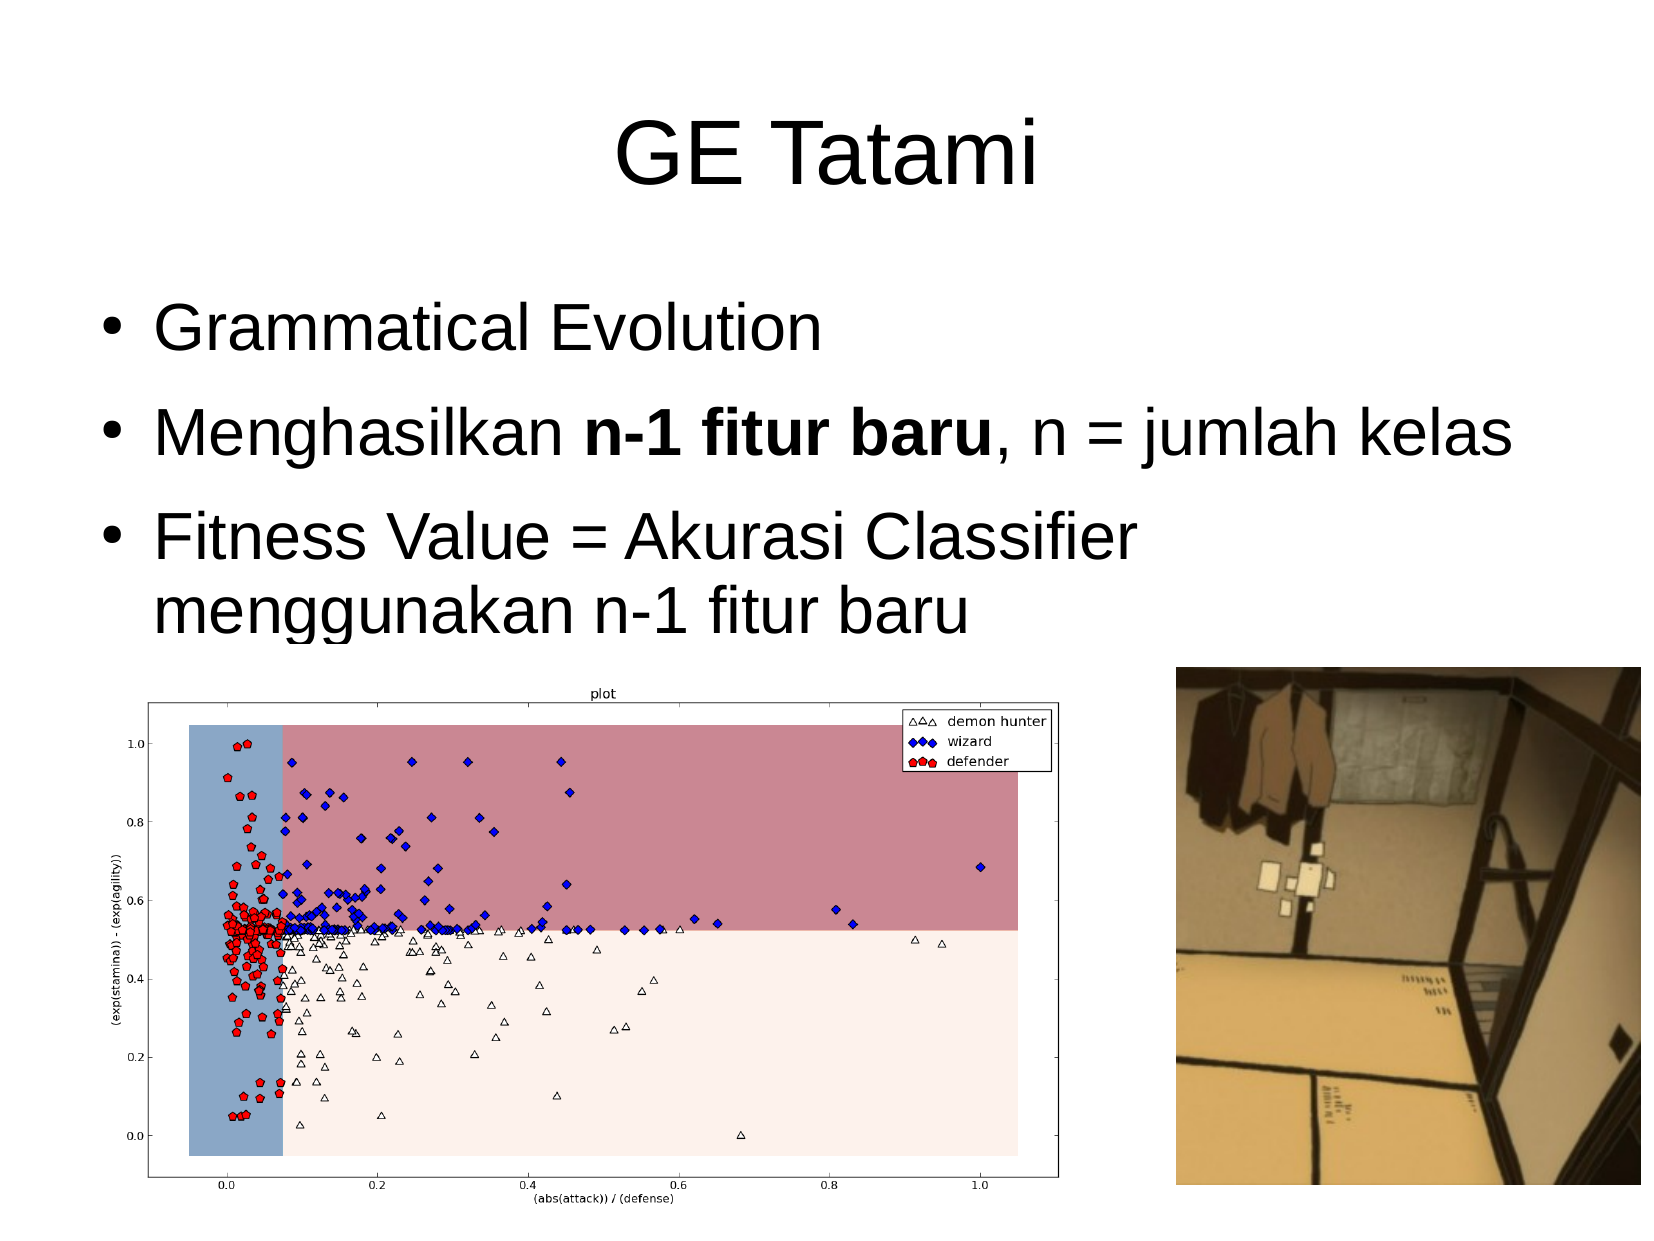

# GE Tatami
Grammatical Evolution
Menghasilkan n-1 fitur baru, n = jumlah kelas
Fitness Value = Akurasi Classifier menggunakan n-1 fitur baru